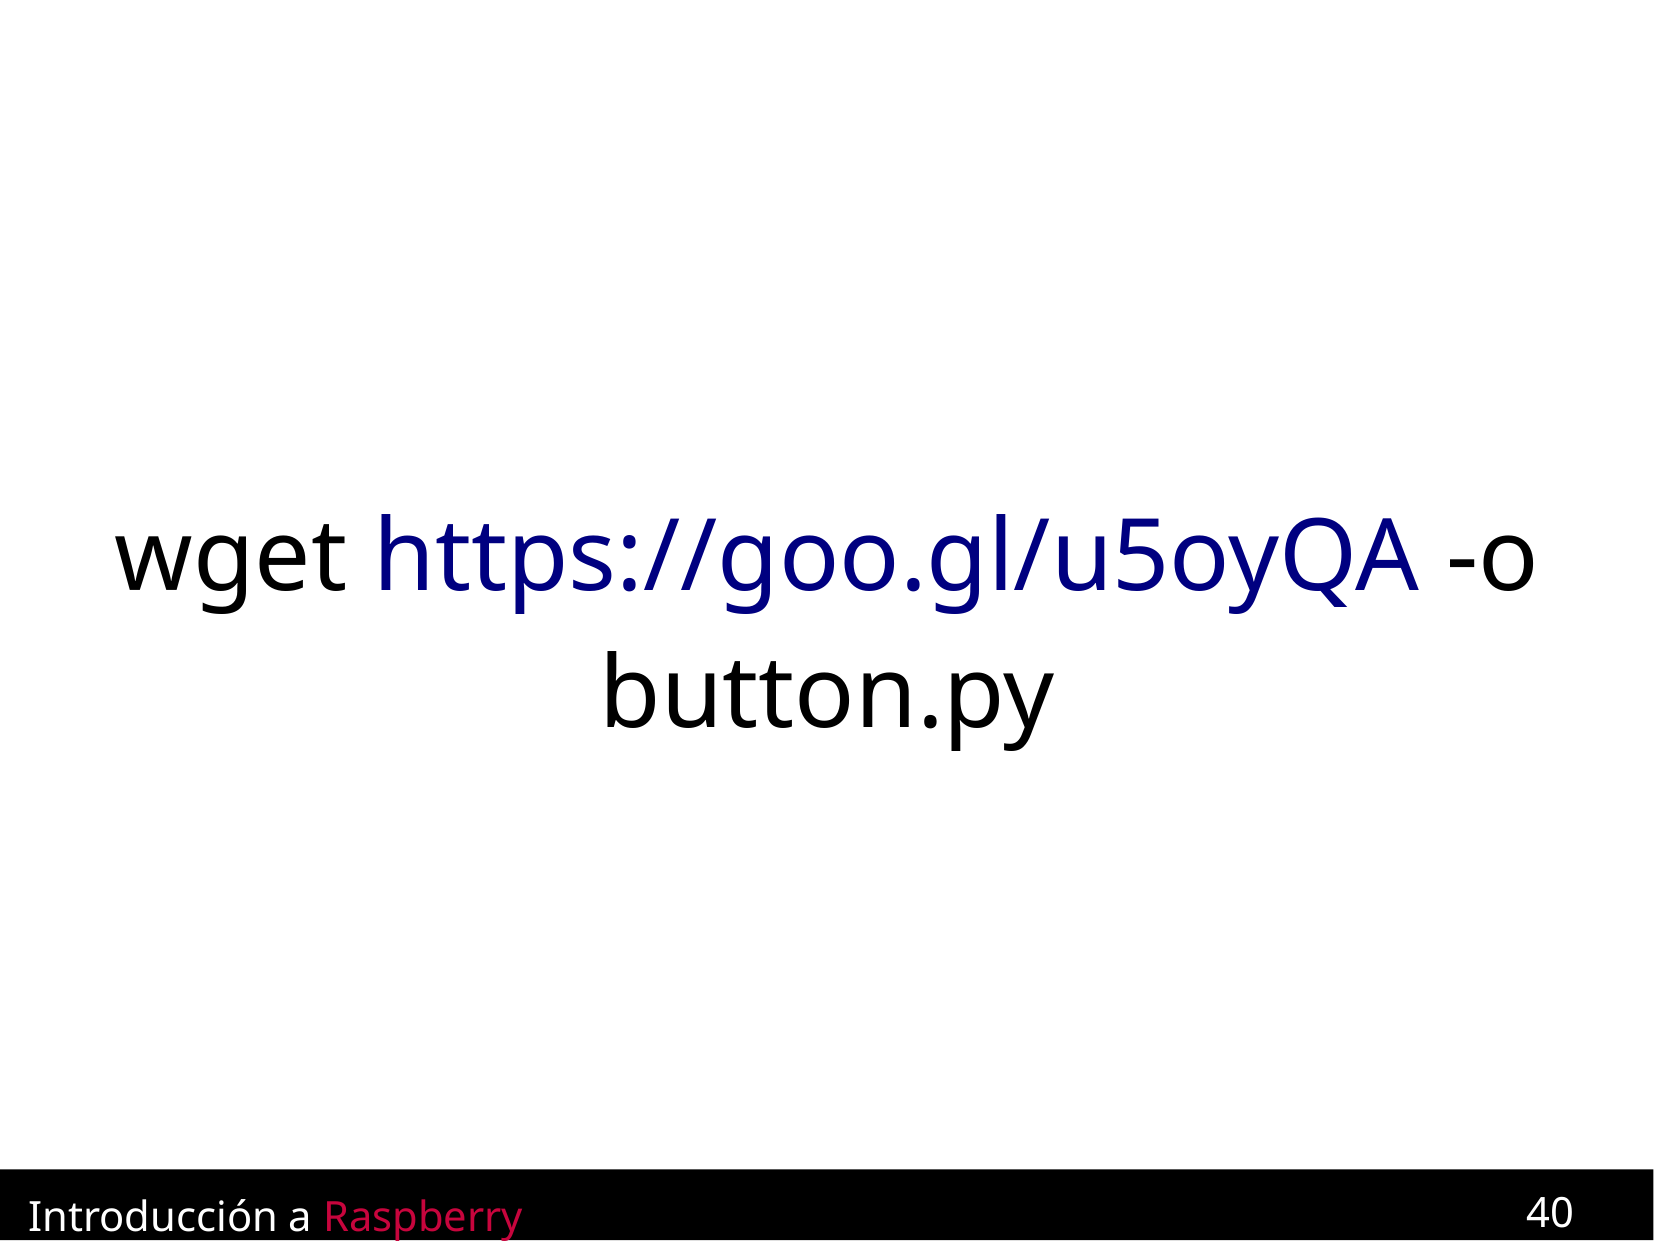

# wget https://goo.gl/u5oyQA -o button.py
Introducción a Raspberry Pi